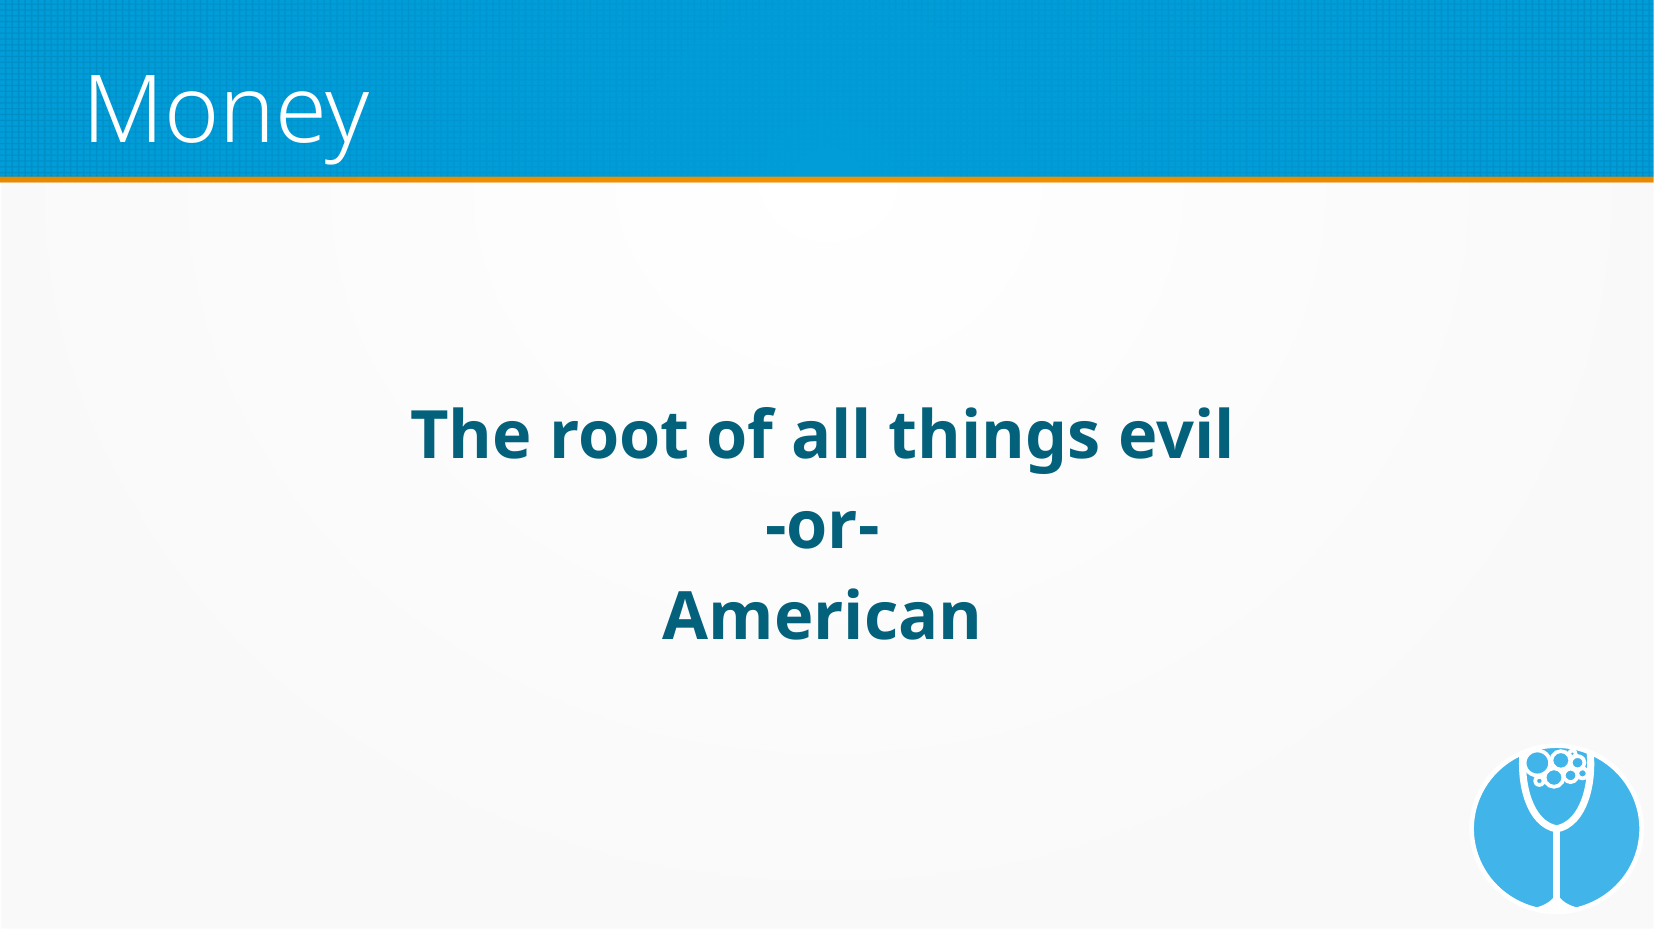

# Money
The root of all things evil
-or-
American